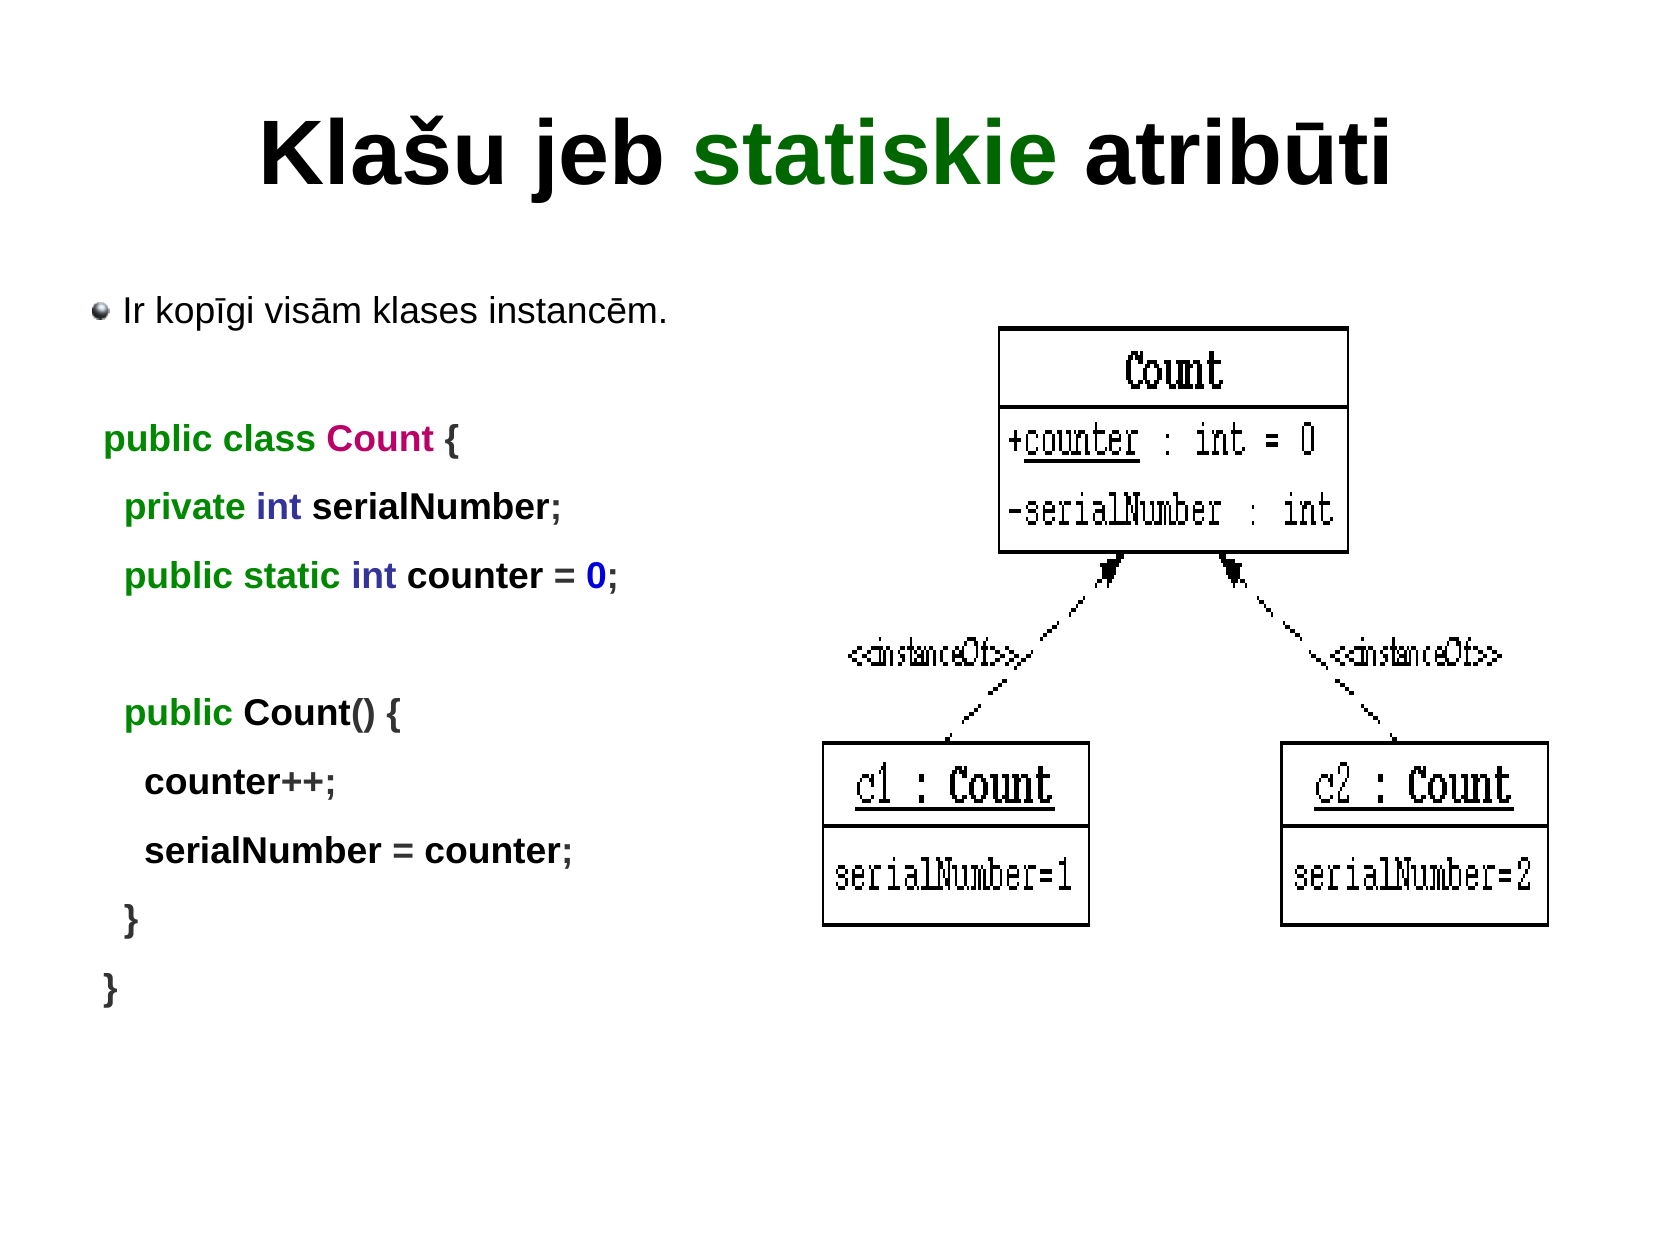

# Klašu jeb statiskie atribūti
Ir kopīgi visām klases instancēm.
 public class Count {
 private int serialNumber;
 public static int counter = 0;
 public Count() {
 counter++;
 serialNumber = counter;
 }
 }